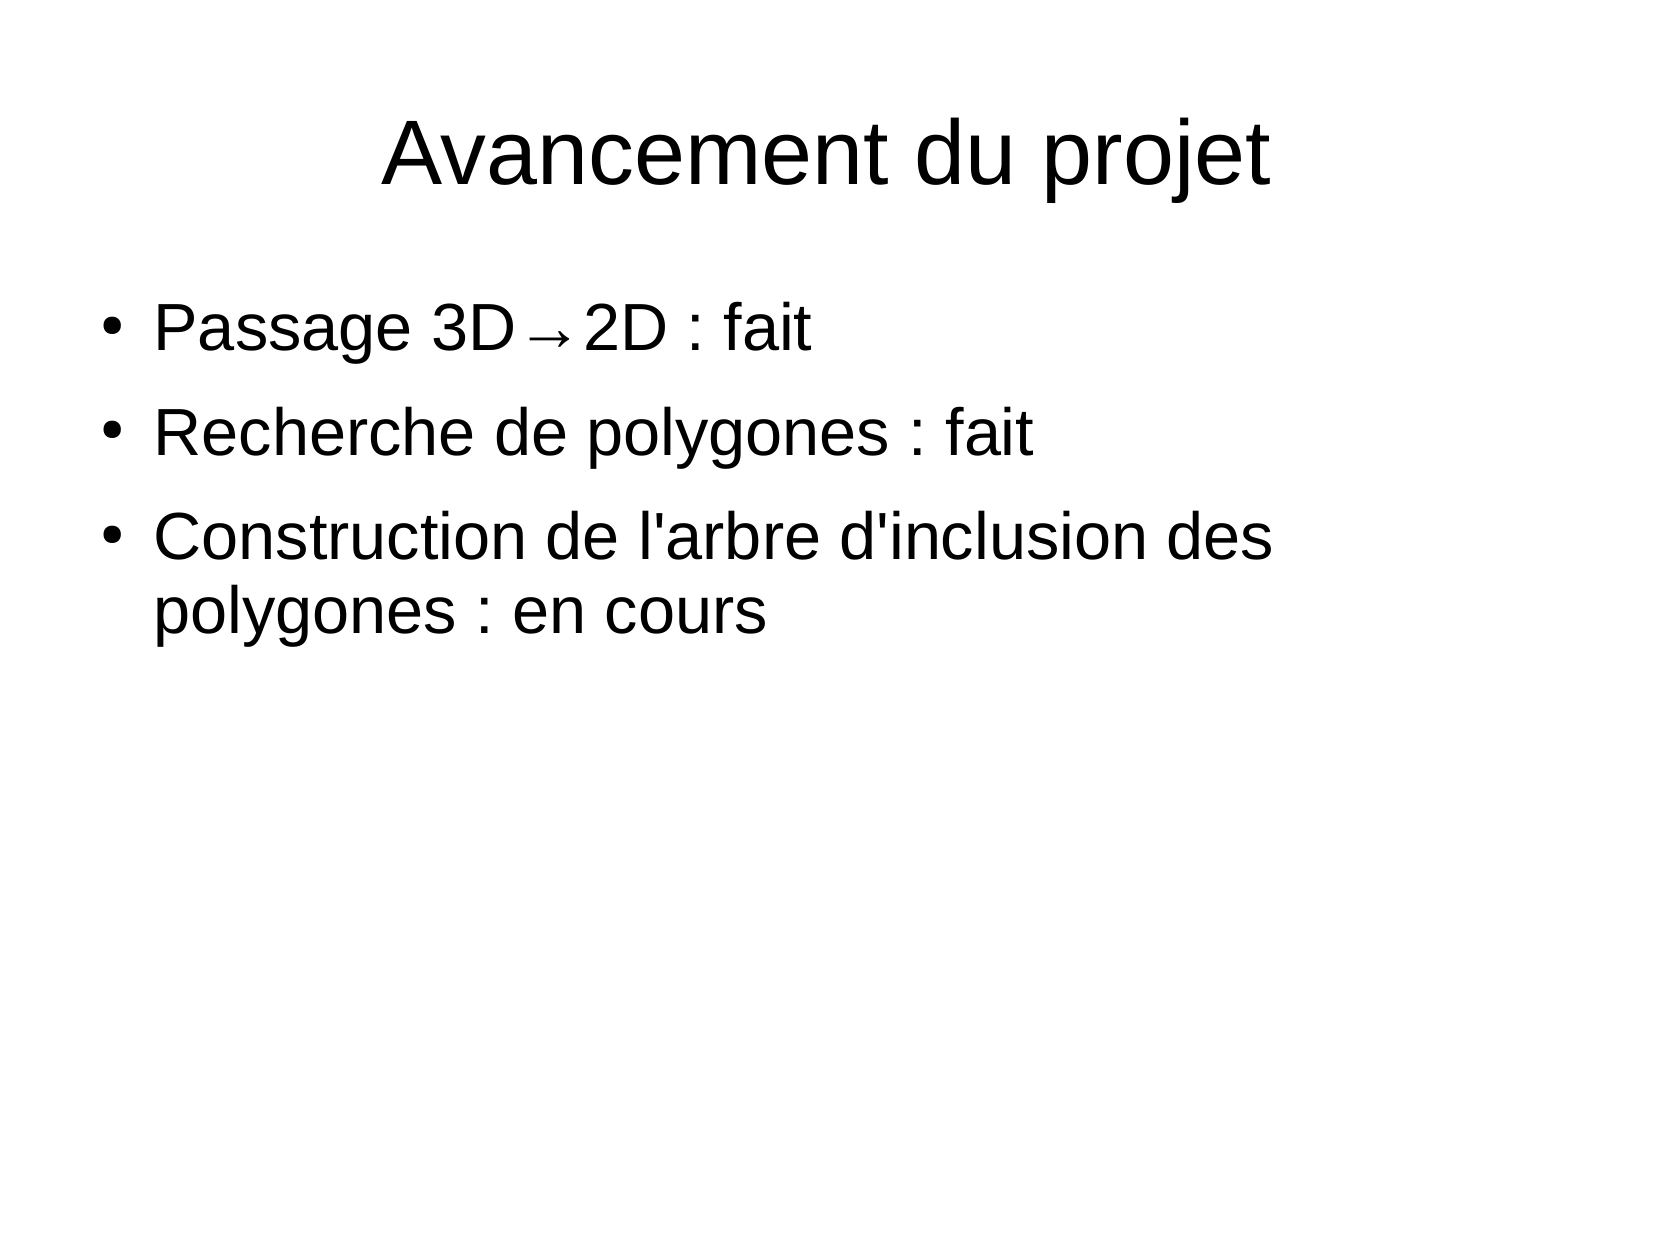

# Avancement du projet
Passage 3D→2D : fait
Recherche de polygones : fait
Construction de l'arbre d'inclusion des polygones : en cours